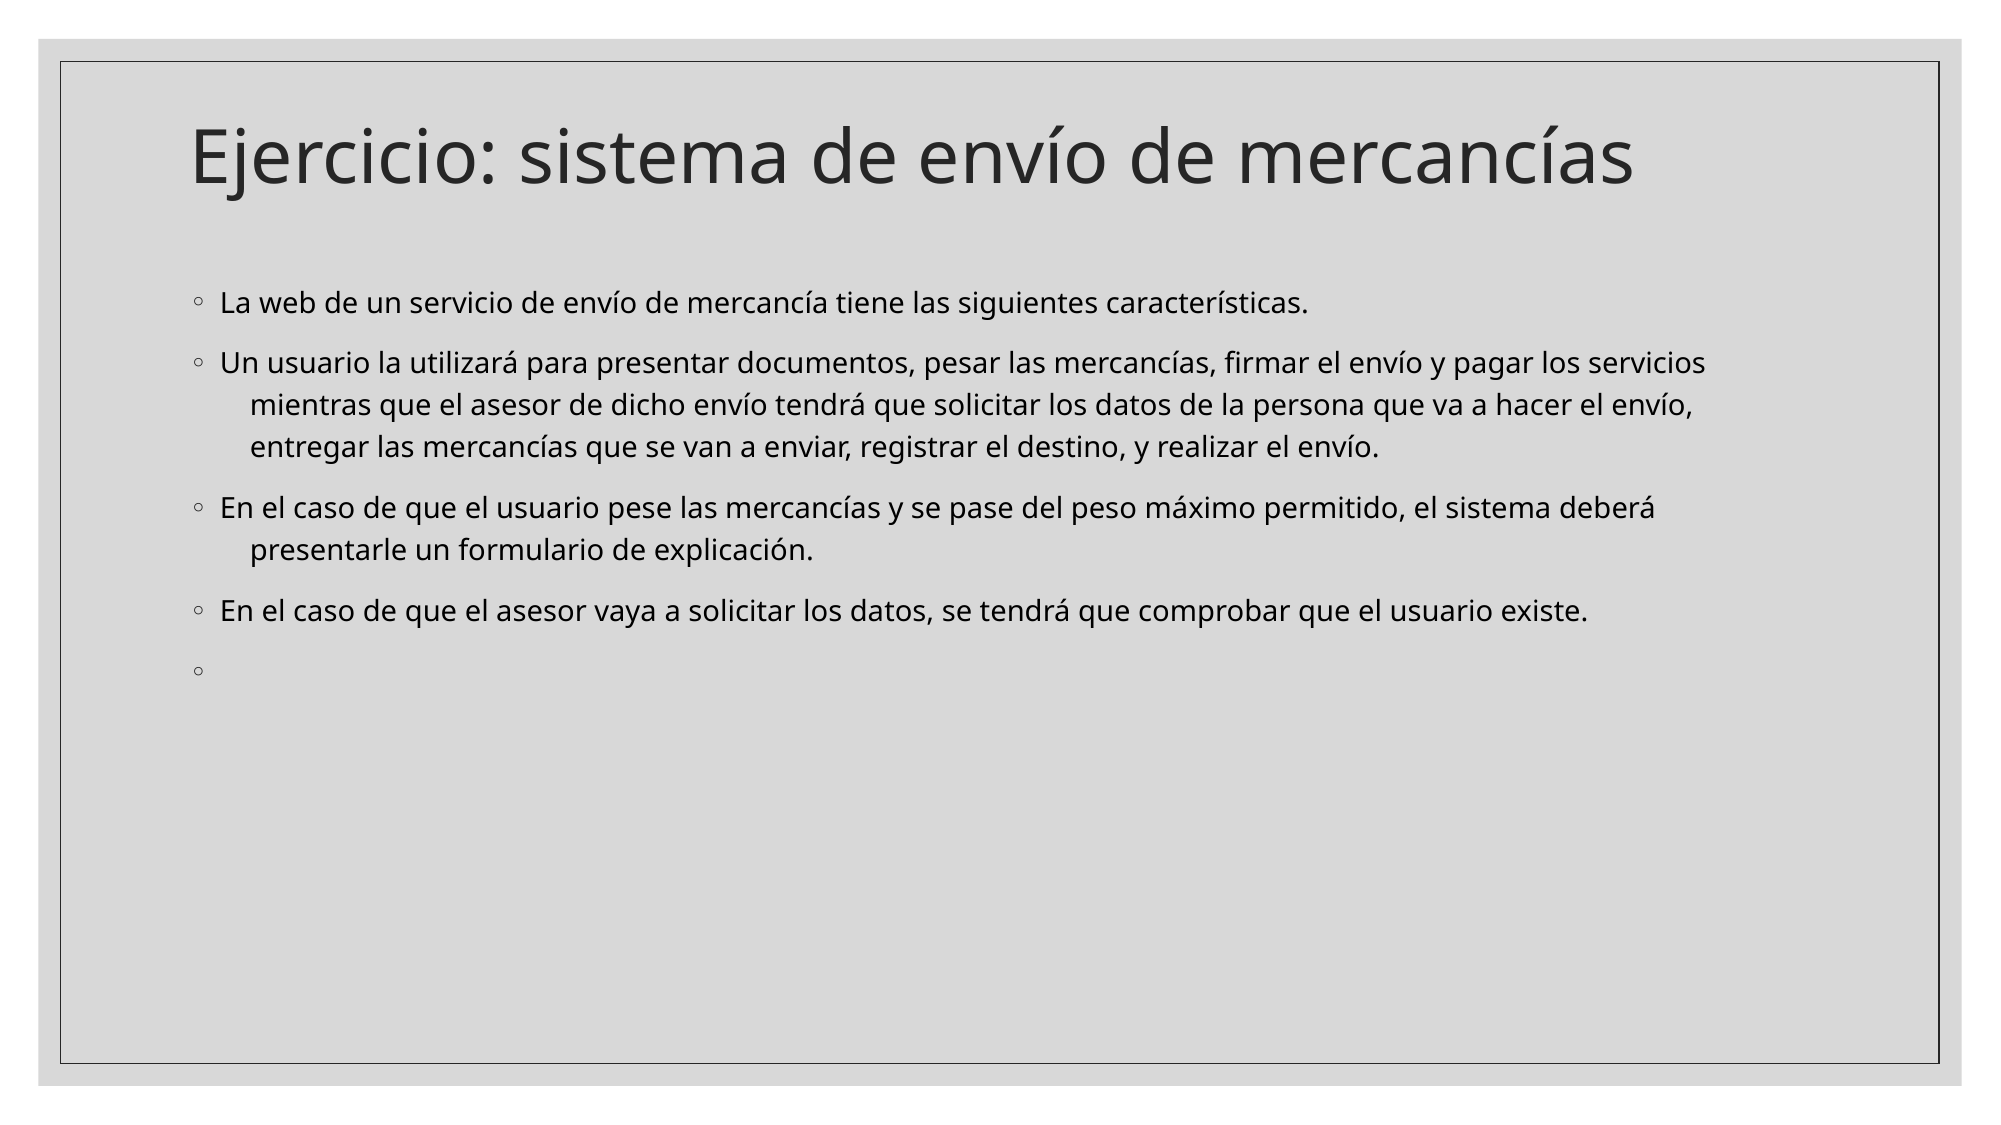

# Ejercicio: sistema de envío de mercancías
La web de un servicio de envío de mercancía tiene las siguientes características.
Un usuario la utilizará para presentar documentos, pesar las mercancías, firmar el envío y pagar los servicios mientras que el asesor de dicho envío tendrá que solicitar los datos de la persona que va a hacer el envío, entregar las mercancías que se van a enviar, registrar el destino, y realizar el envío.
En el caso de que el usuario pese las mercancías y se pase del peso máximo permitido, el sistema deberá presentarle un formulario de explicación.
En el caso de que el asesor vaya a solicitar los datos, se tendrá que comprobar que el usuario existe.